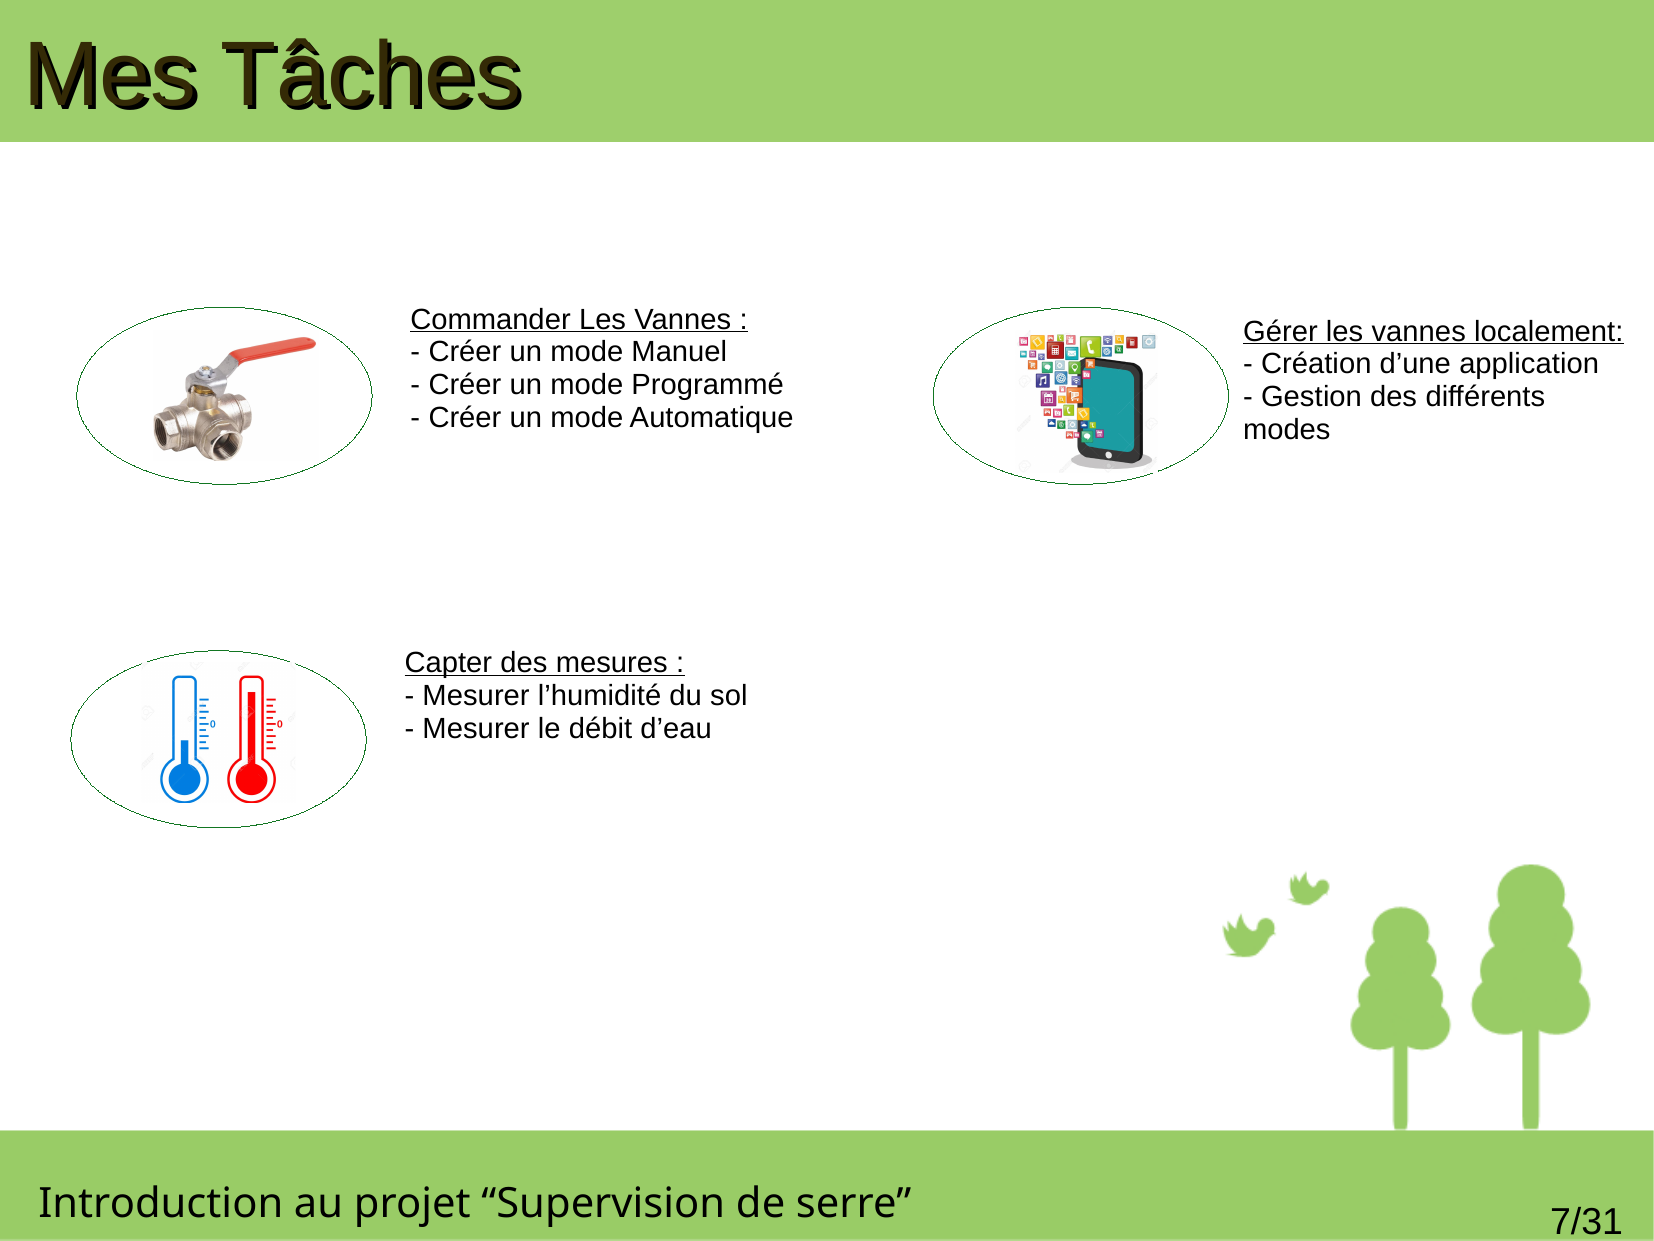

# Mes Tâches
Commander Les Vannes :
- Créer un mode Manuel
- Créer un mode Programmé
- Créer un mode Automatique
Gérer les vannes localement:
- Création d’une application
- Gestion des différents modes
Capter des mesures :
- Mesurer l’humidité du sol
- Mesurer le débit d’eau
Introduction au projet “Supervision de serre”